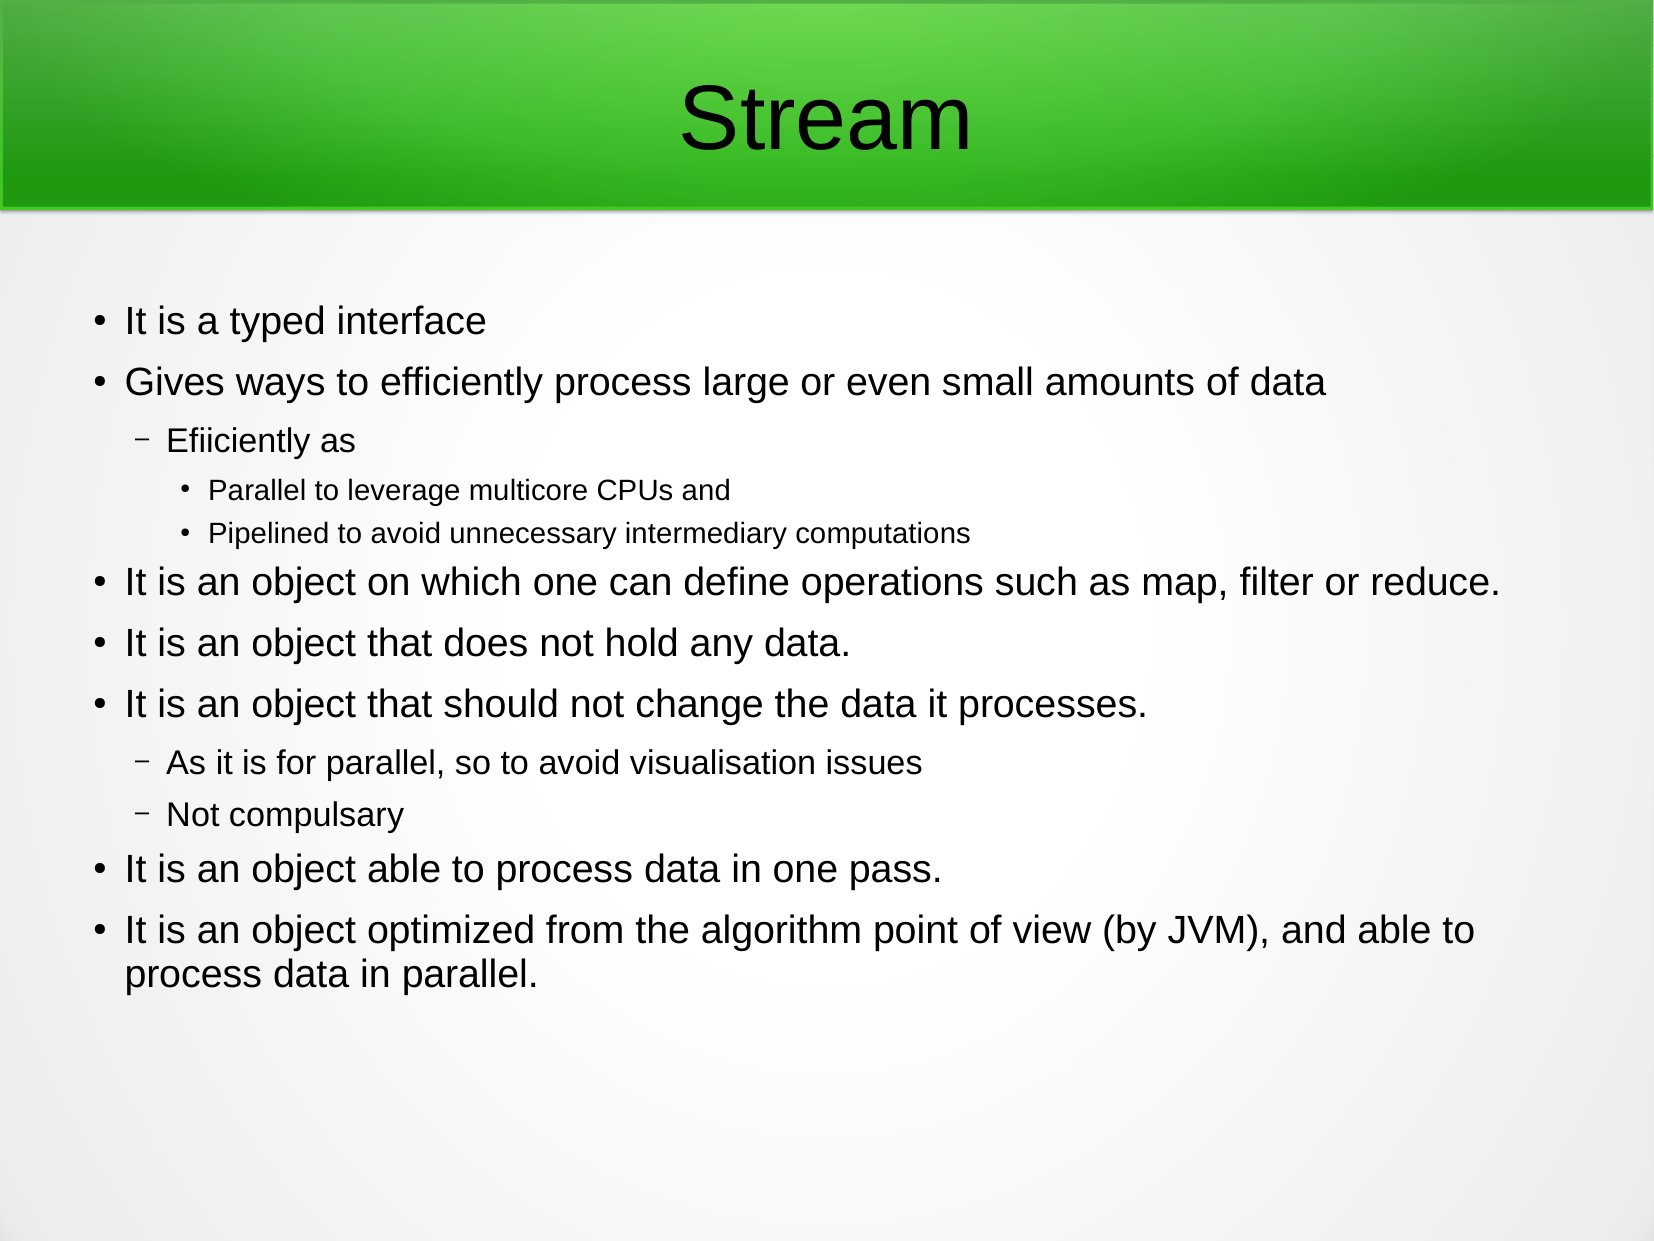

# Stream
It is a typed interface
Gives ways to efficiently process large or even small amounts of data
Efiiciently as
Parallel to leverage multicore CPUs and
Pipelined to avoid unnecessary intermediary computations
It is an object on which one can define operations such as map, filter or reduce.
It is an object that does not hold any data.
It is an object that should not change the data it processes.
As it is for parallel, so to avoid visualisation issues
Not compulsary
It is an object able to process data in one pass.
It is an object optimized from the algorithm point of view (by JVM), and able to process data in parallel.